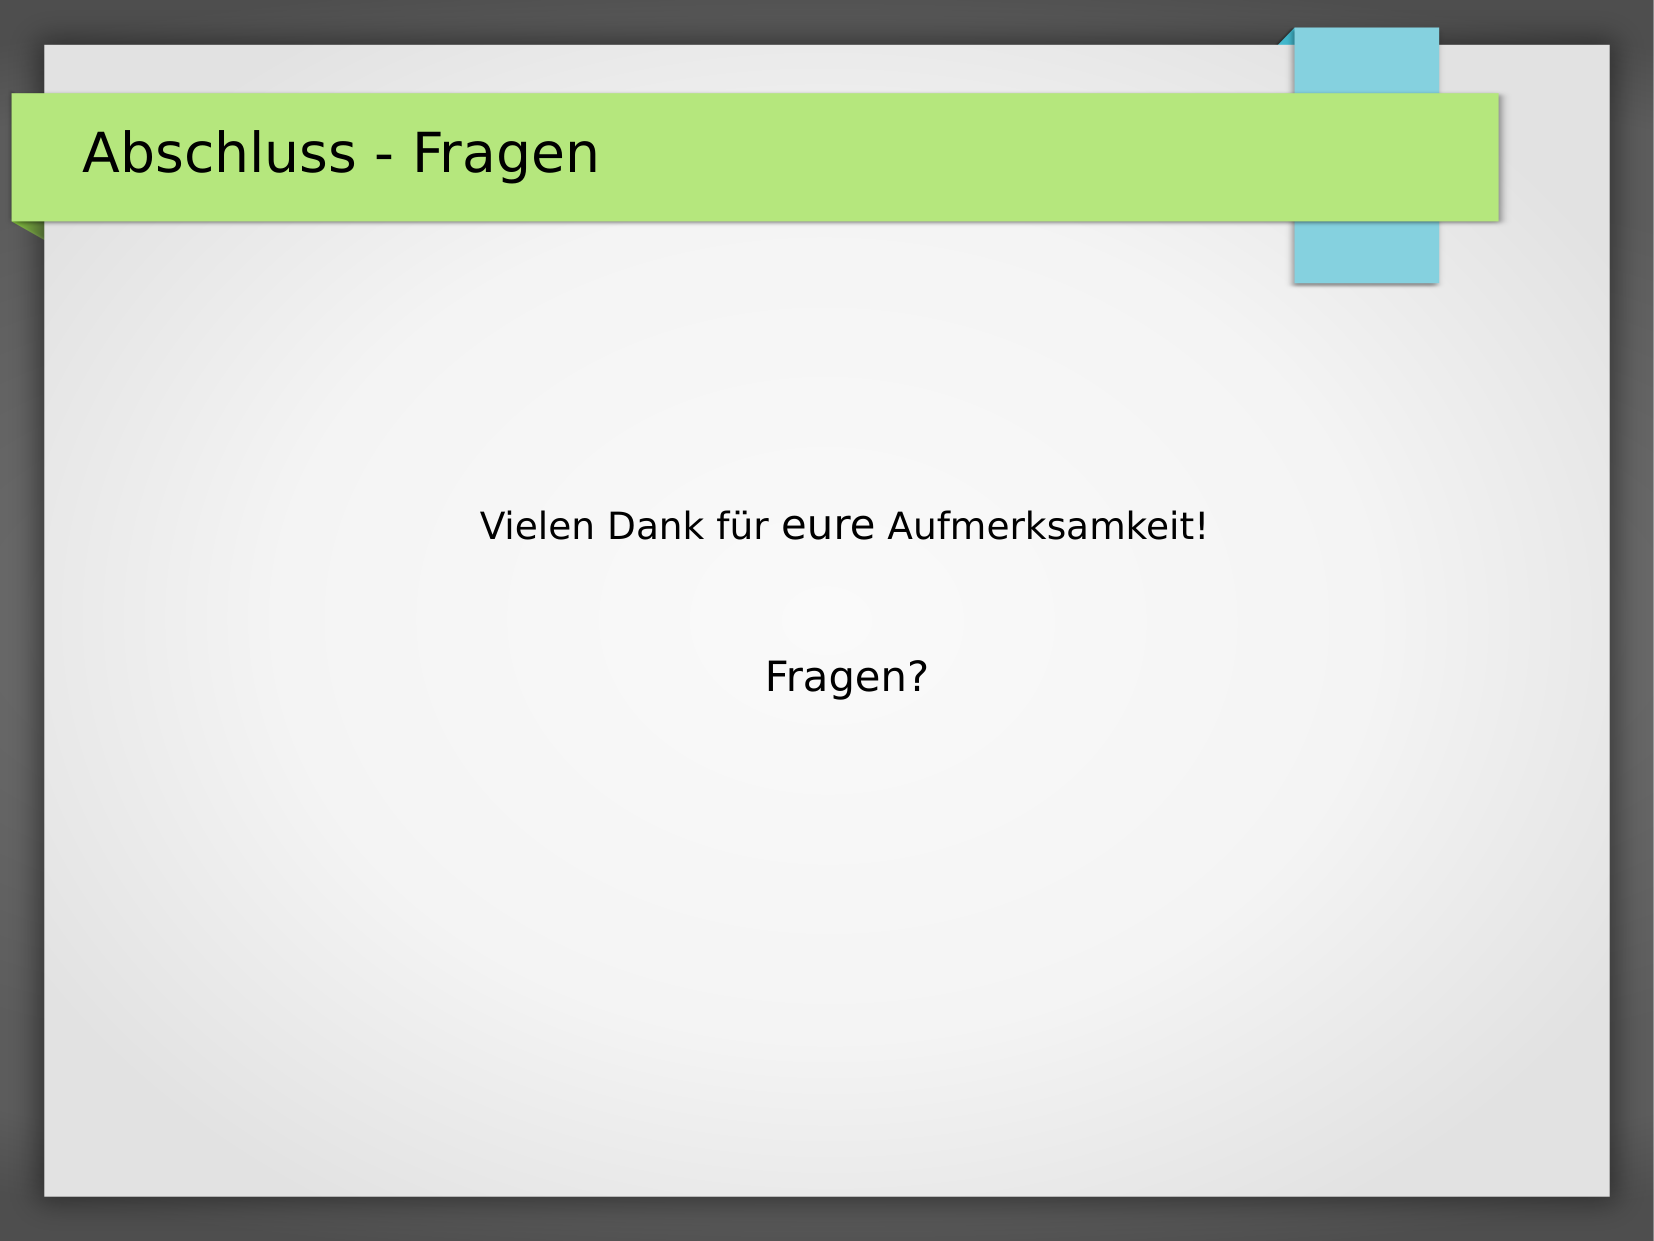

# Abschluss - Fragen
Vielen Dank für eure Aufmerksamkeit!
Fragen?